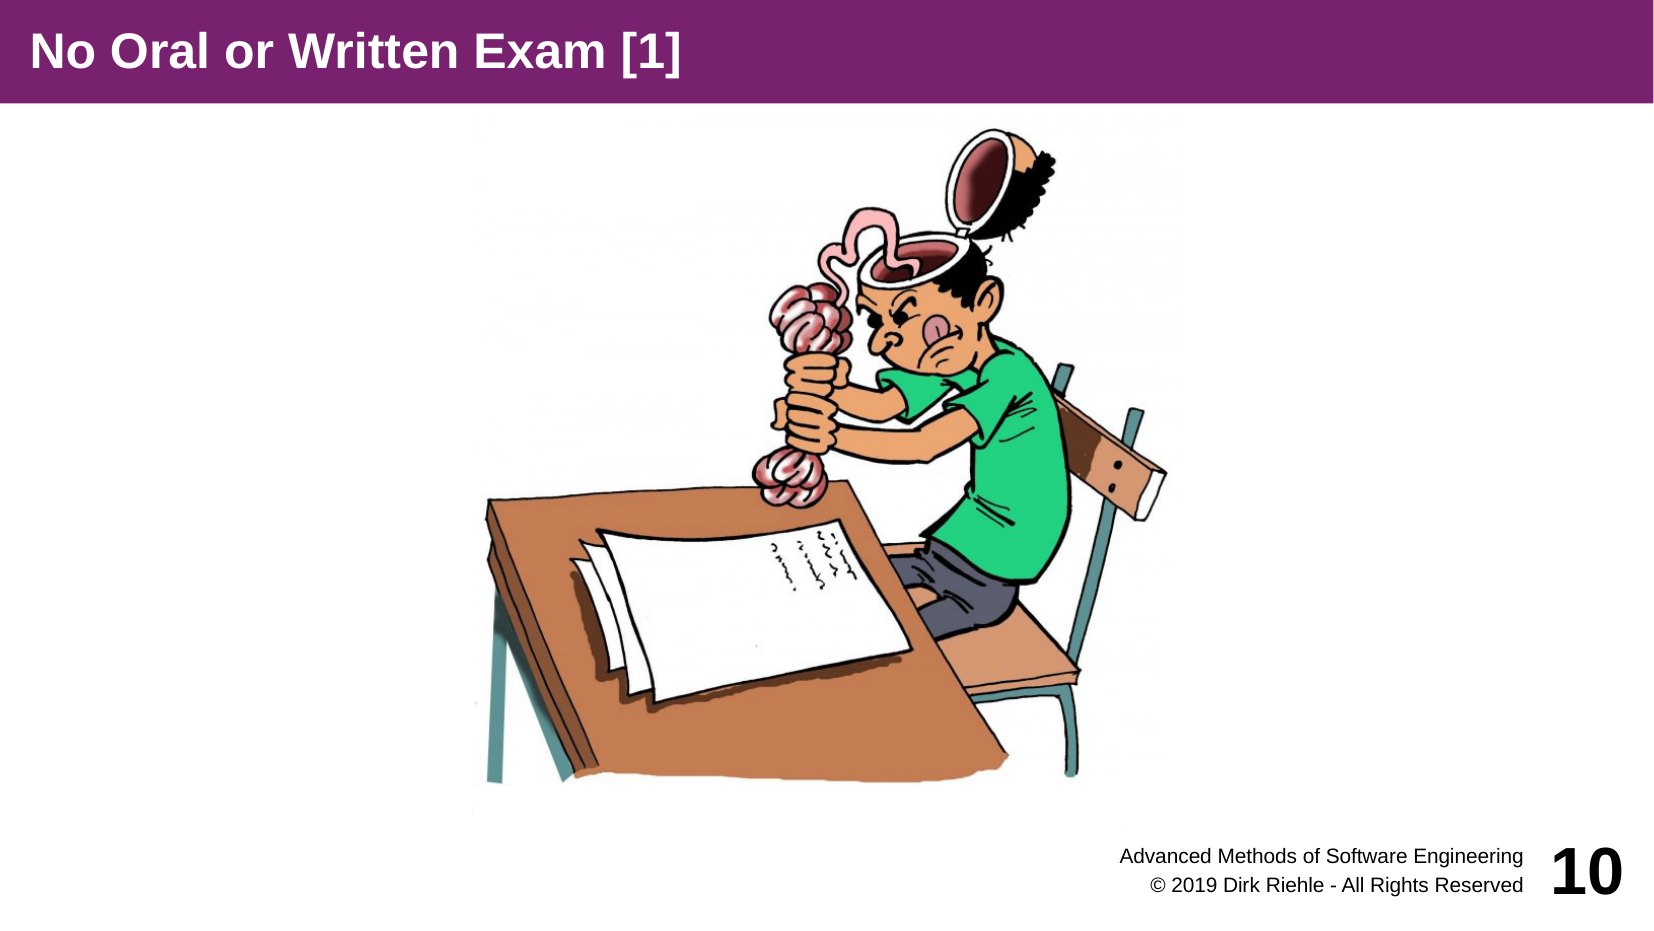

# No Oral or Written Exam [1]
Advanced Methods of Software Engineering
10
© 2019 Dirk Riehle - All Rights Reserved
[1]	You still have to register for the course